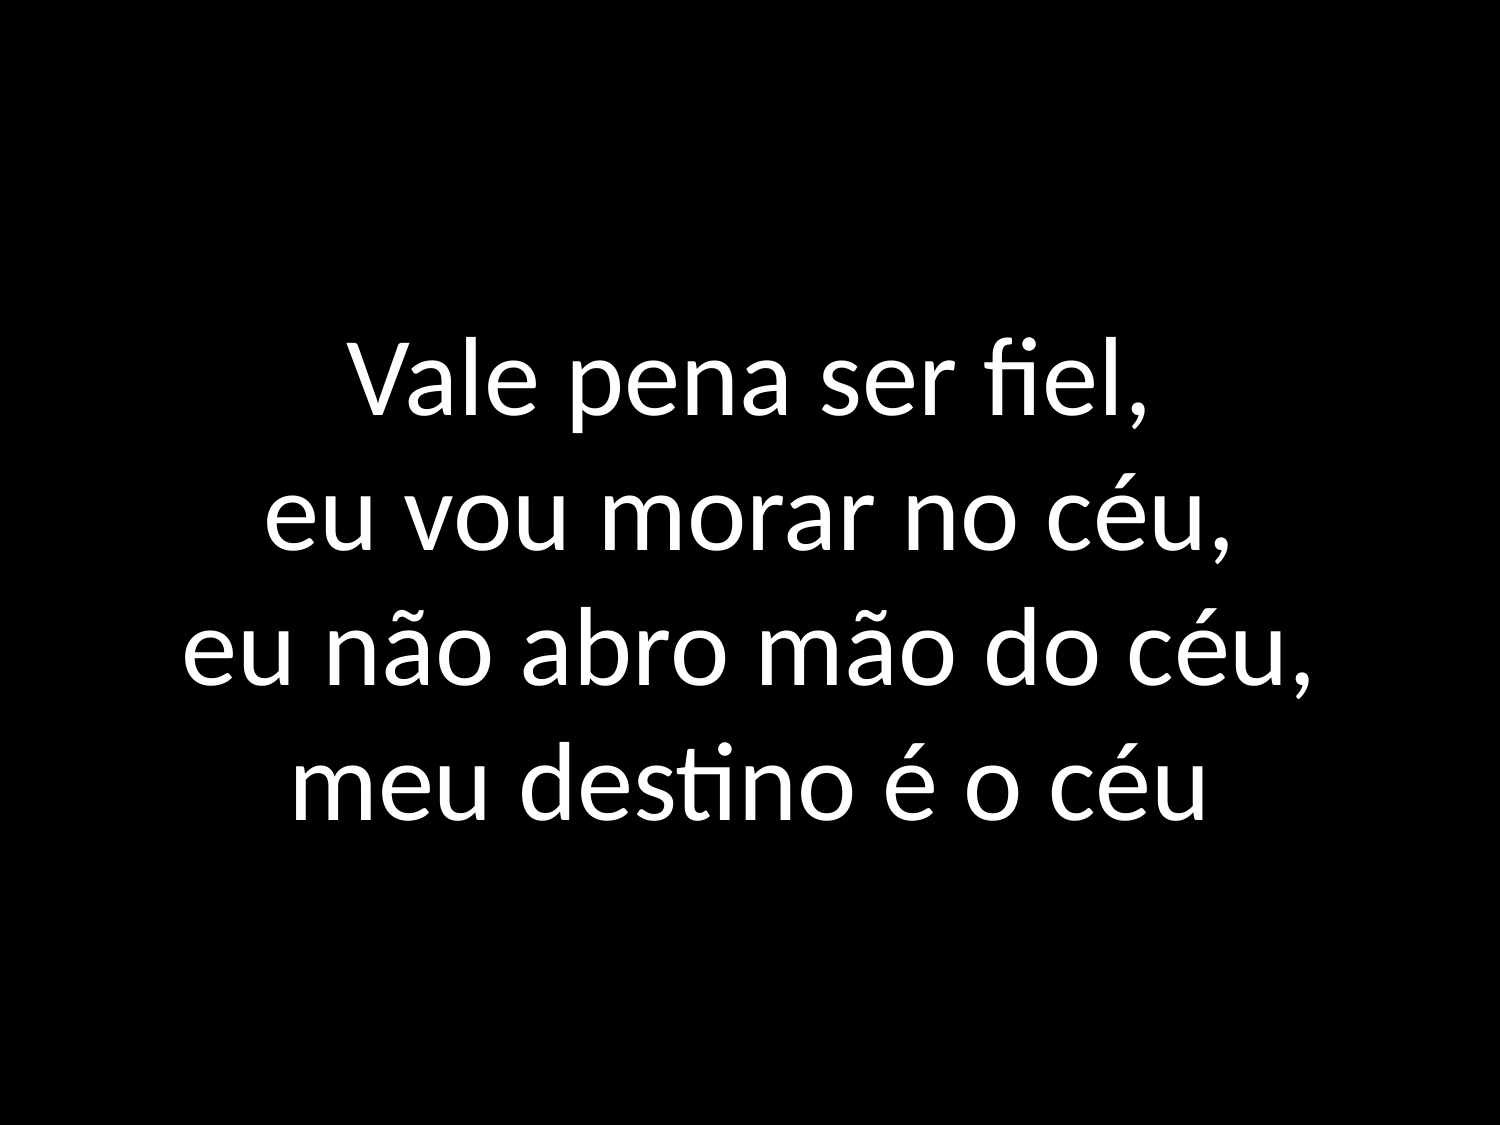

# Vale pena ser fiel, eu vou morar no céu, eu não abro mão do céu, meu destino é o céu